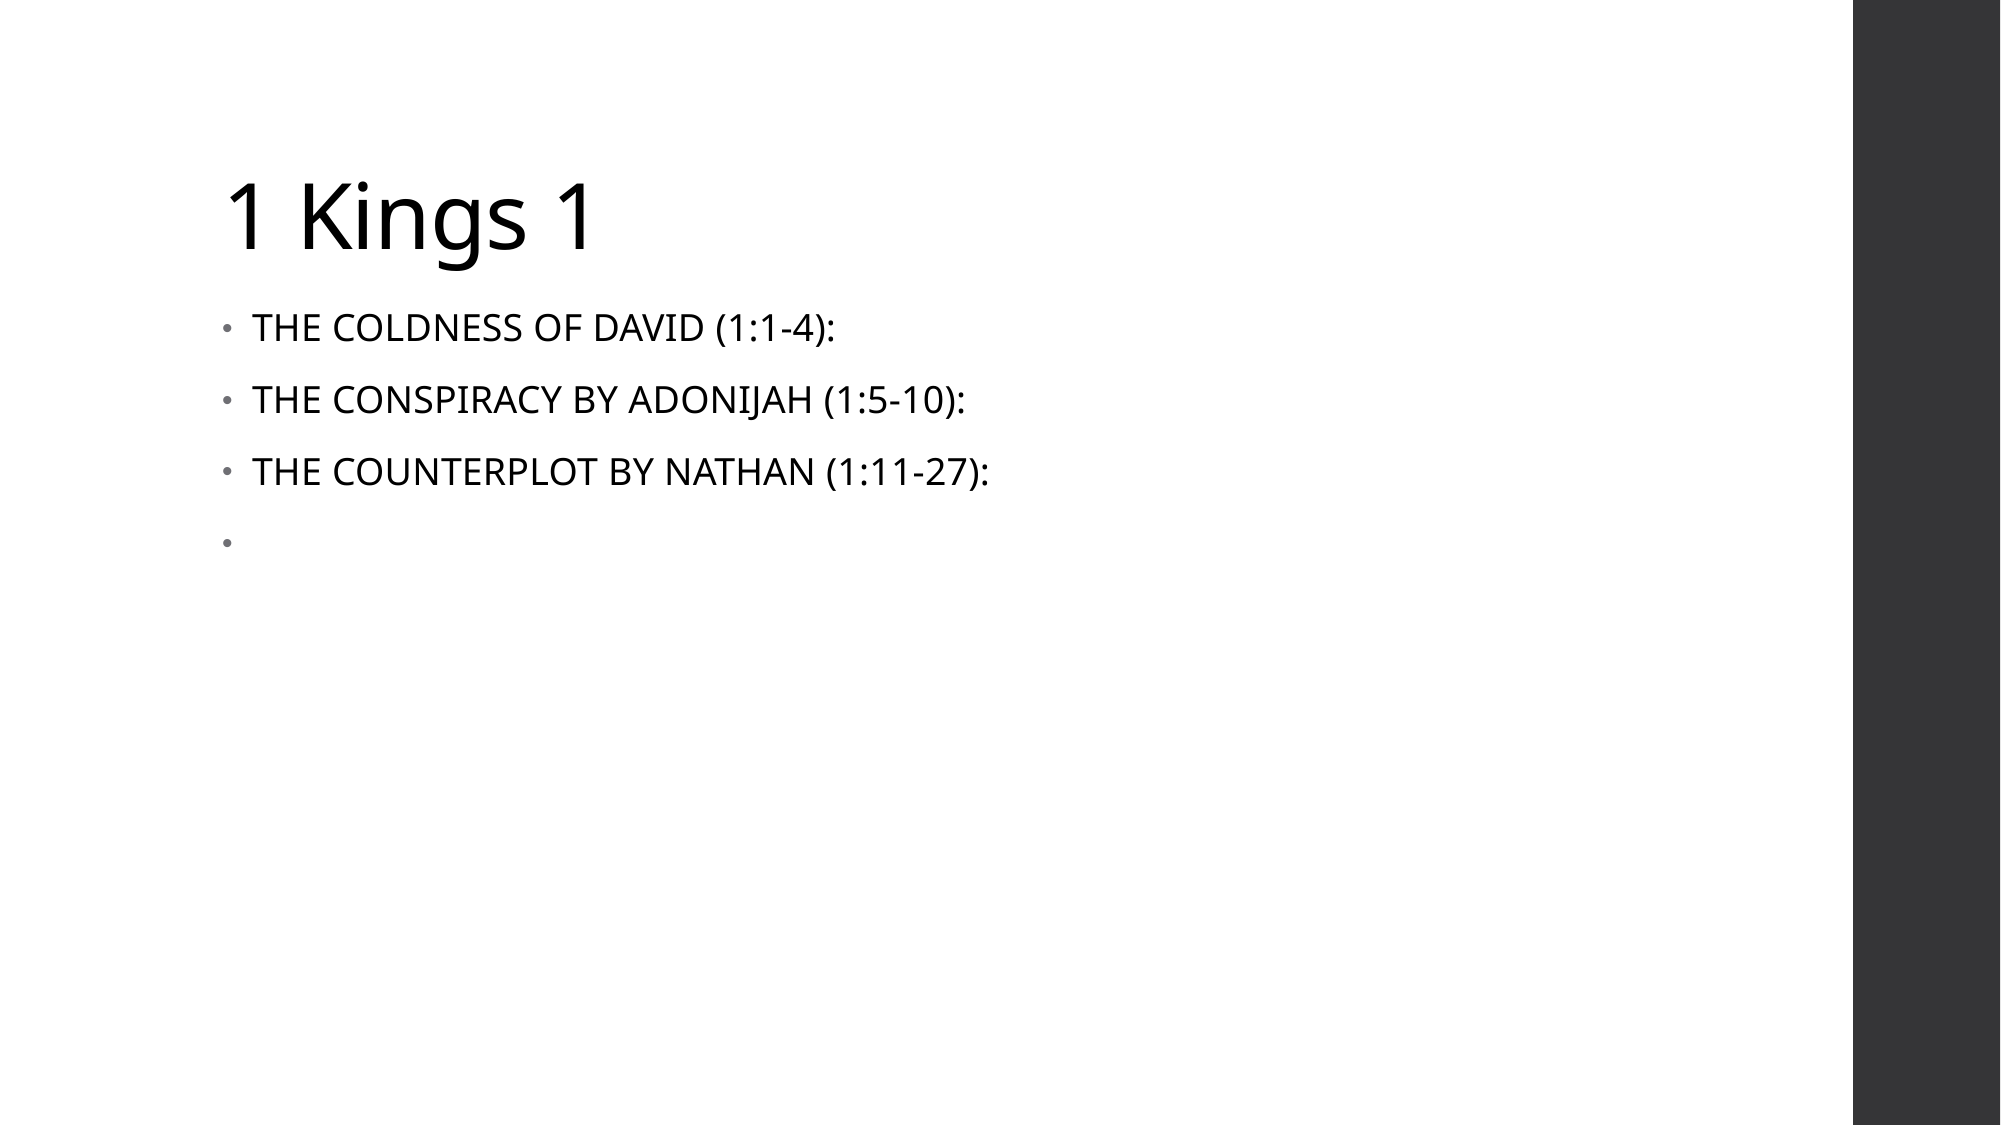

# 1 Kings 1
THE COLDNESS OF DAVID (1:1-4):
THE CONSPIRACY BY ADONIJAH (1:5-10):
THE COUNTERPLOT BY NATHAN (1:11-27):